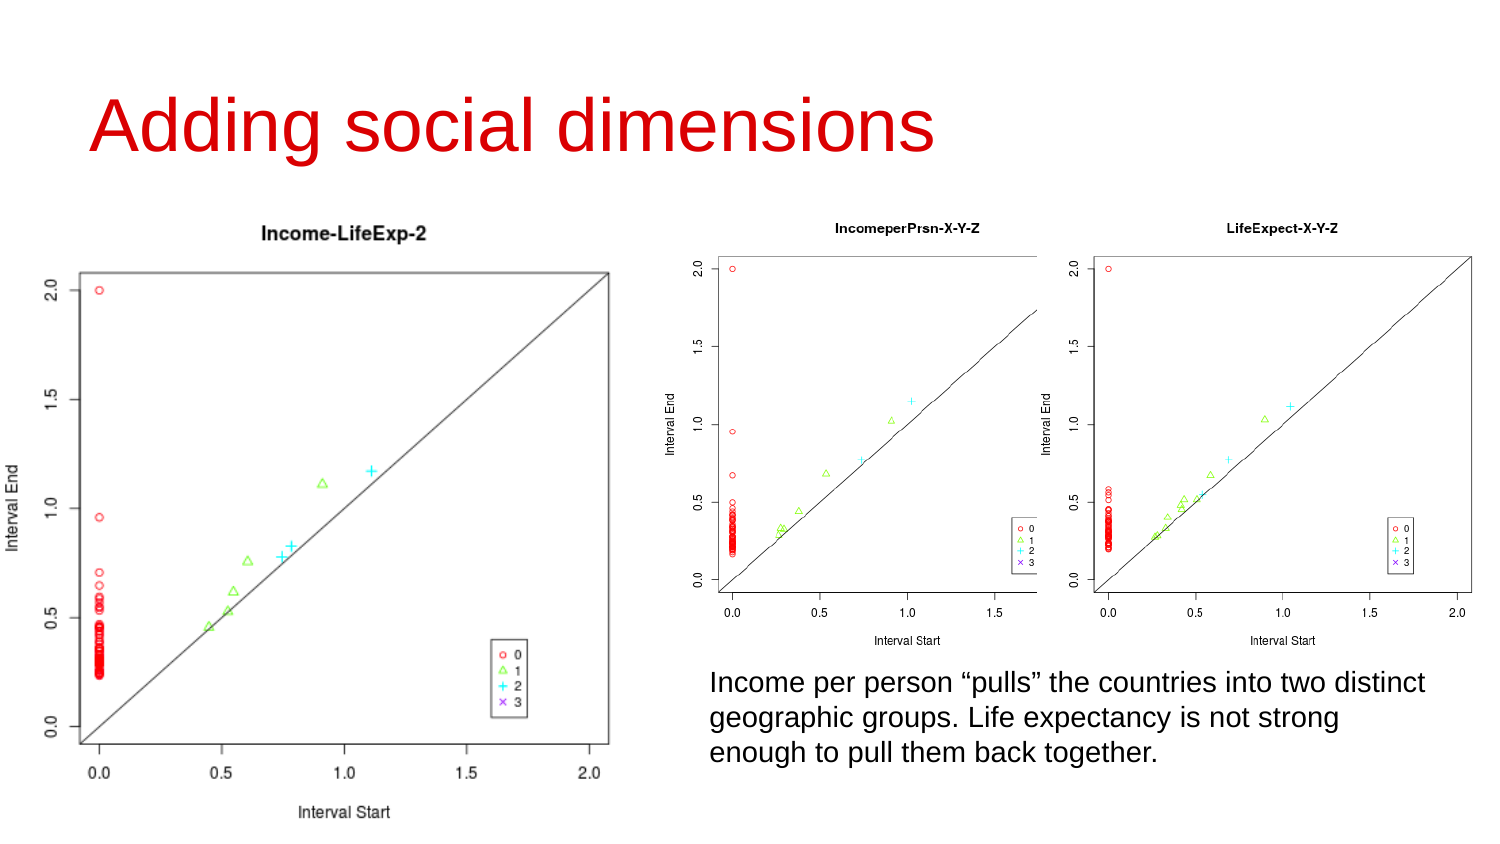

Adding social dimensions
Income per person “pulls” the countries into two distinct
geographic groups. Life expectancy is not strong enough to pull them back together.